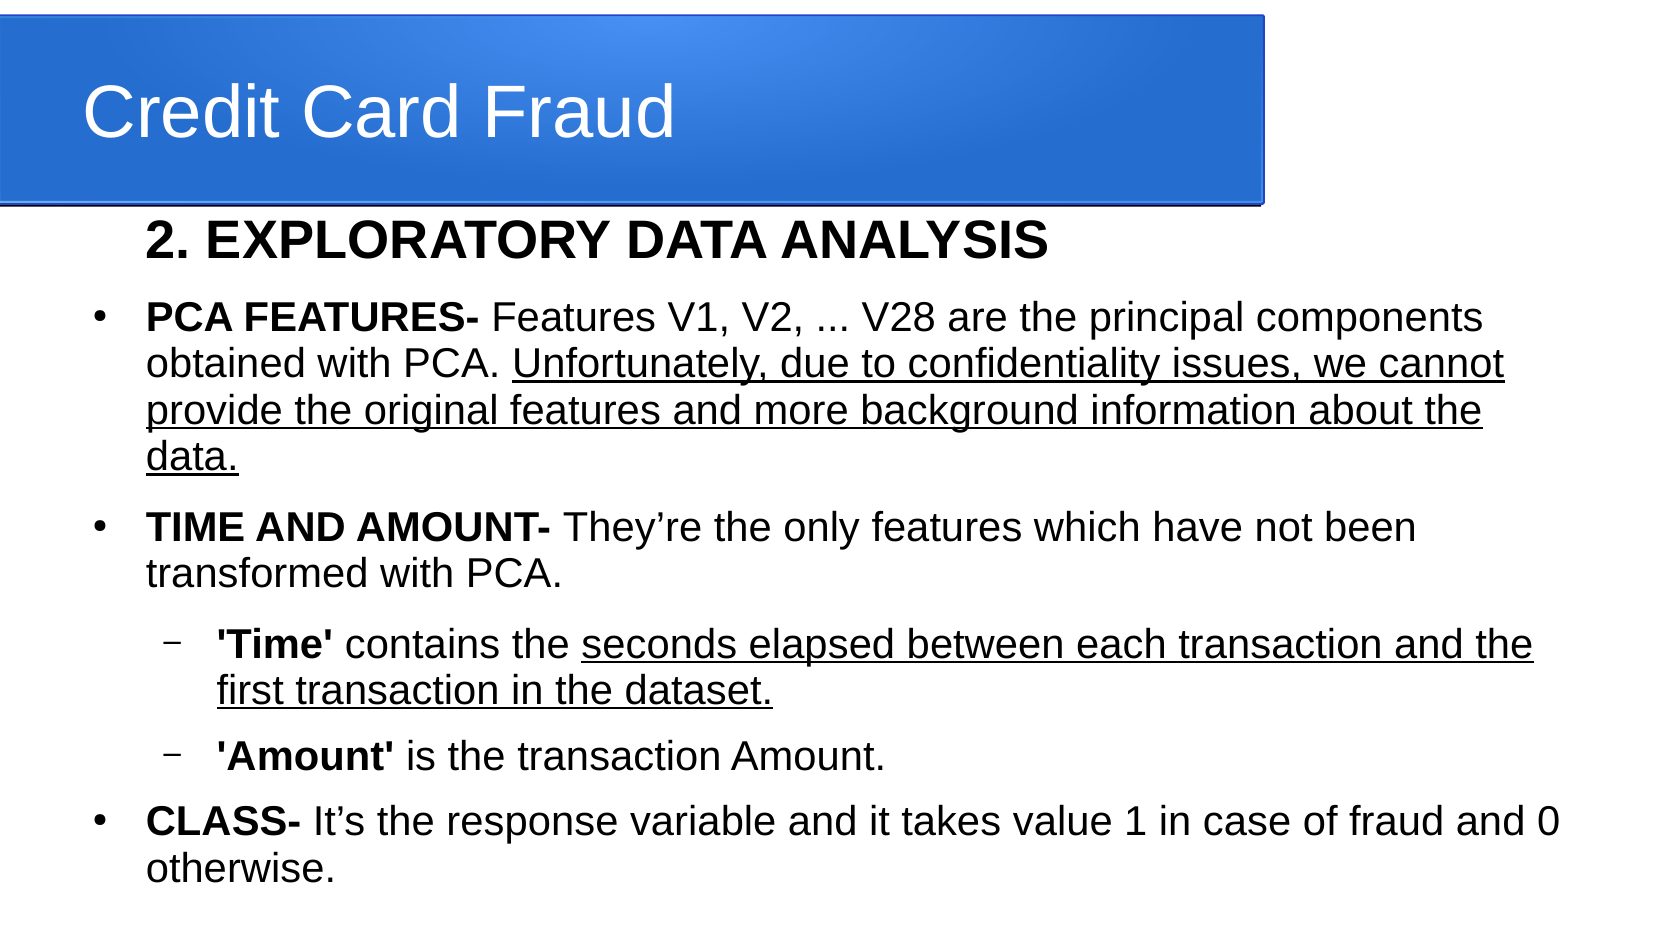

# Credit Card Fraud
2. EXPLORATORY DATA ANALYSIS
PCA FEATURES- Features V1, V2, ... V28 are the principal components obtained with PCA. Unfortunately, due to confidentiality issues, we cannot provide the original features and more background information about the data.
TIME AND AMOUNT- They’re the only features which have not been transformed with PCA.
'Time' contains the seconds elapsed between each transaction and the first transaction in the dataset.
'Amount' is the transaction Amount.
CLASS- It’s the response variable and it takes value 1 in case of fraud and 0 otherwise.